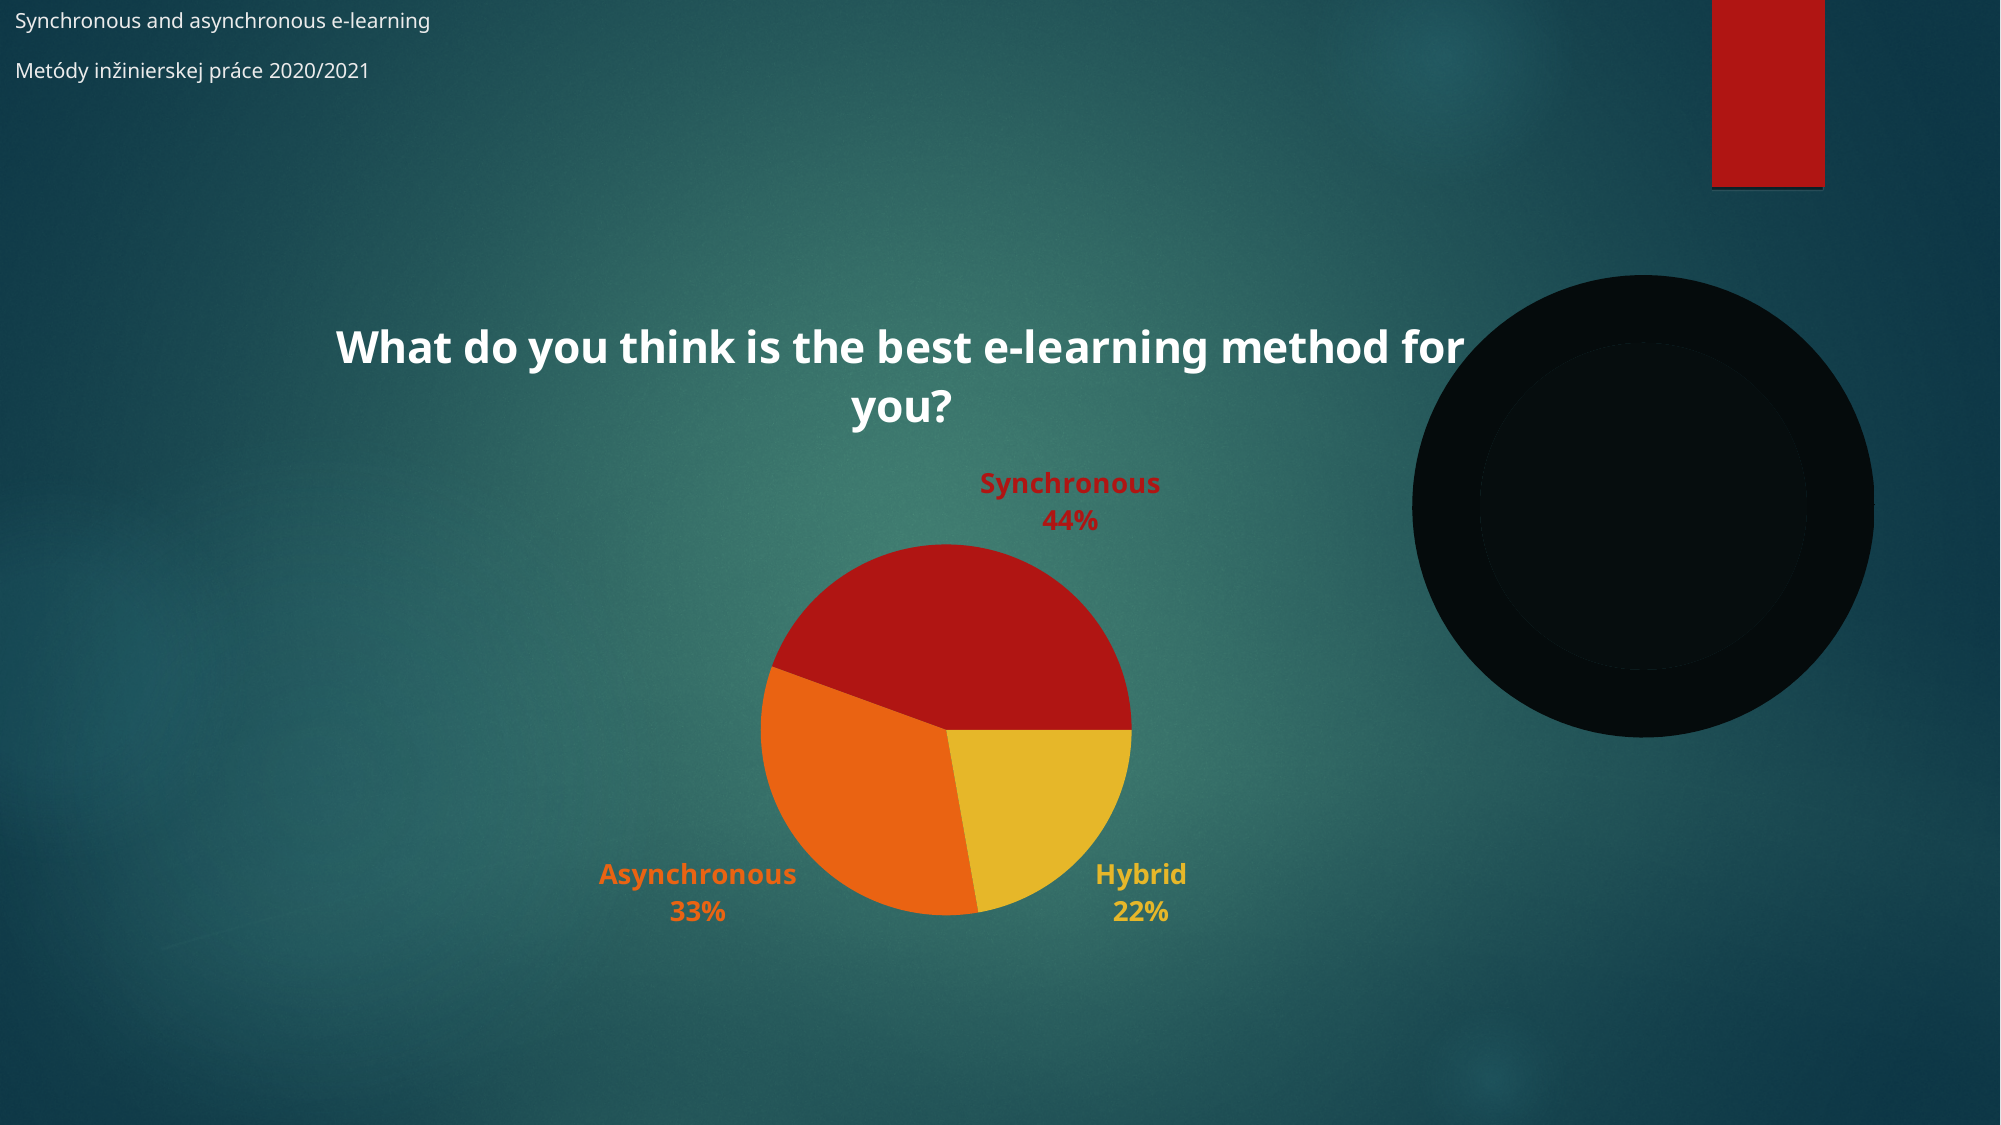

Synchronous and asynchronous e-learning
Metódy inžinierskej práce 2020/2021
### Chart: What do you think is the best e-learning method for you?
| Category | What do you think is the best e-learning method for you? |
|---|---|
| Synchronous | 44.0 |
| Asynchronous | 33.0 |
| Hybrid | 22.0 |